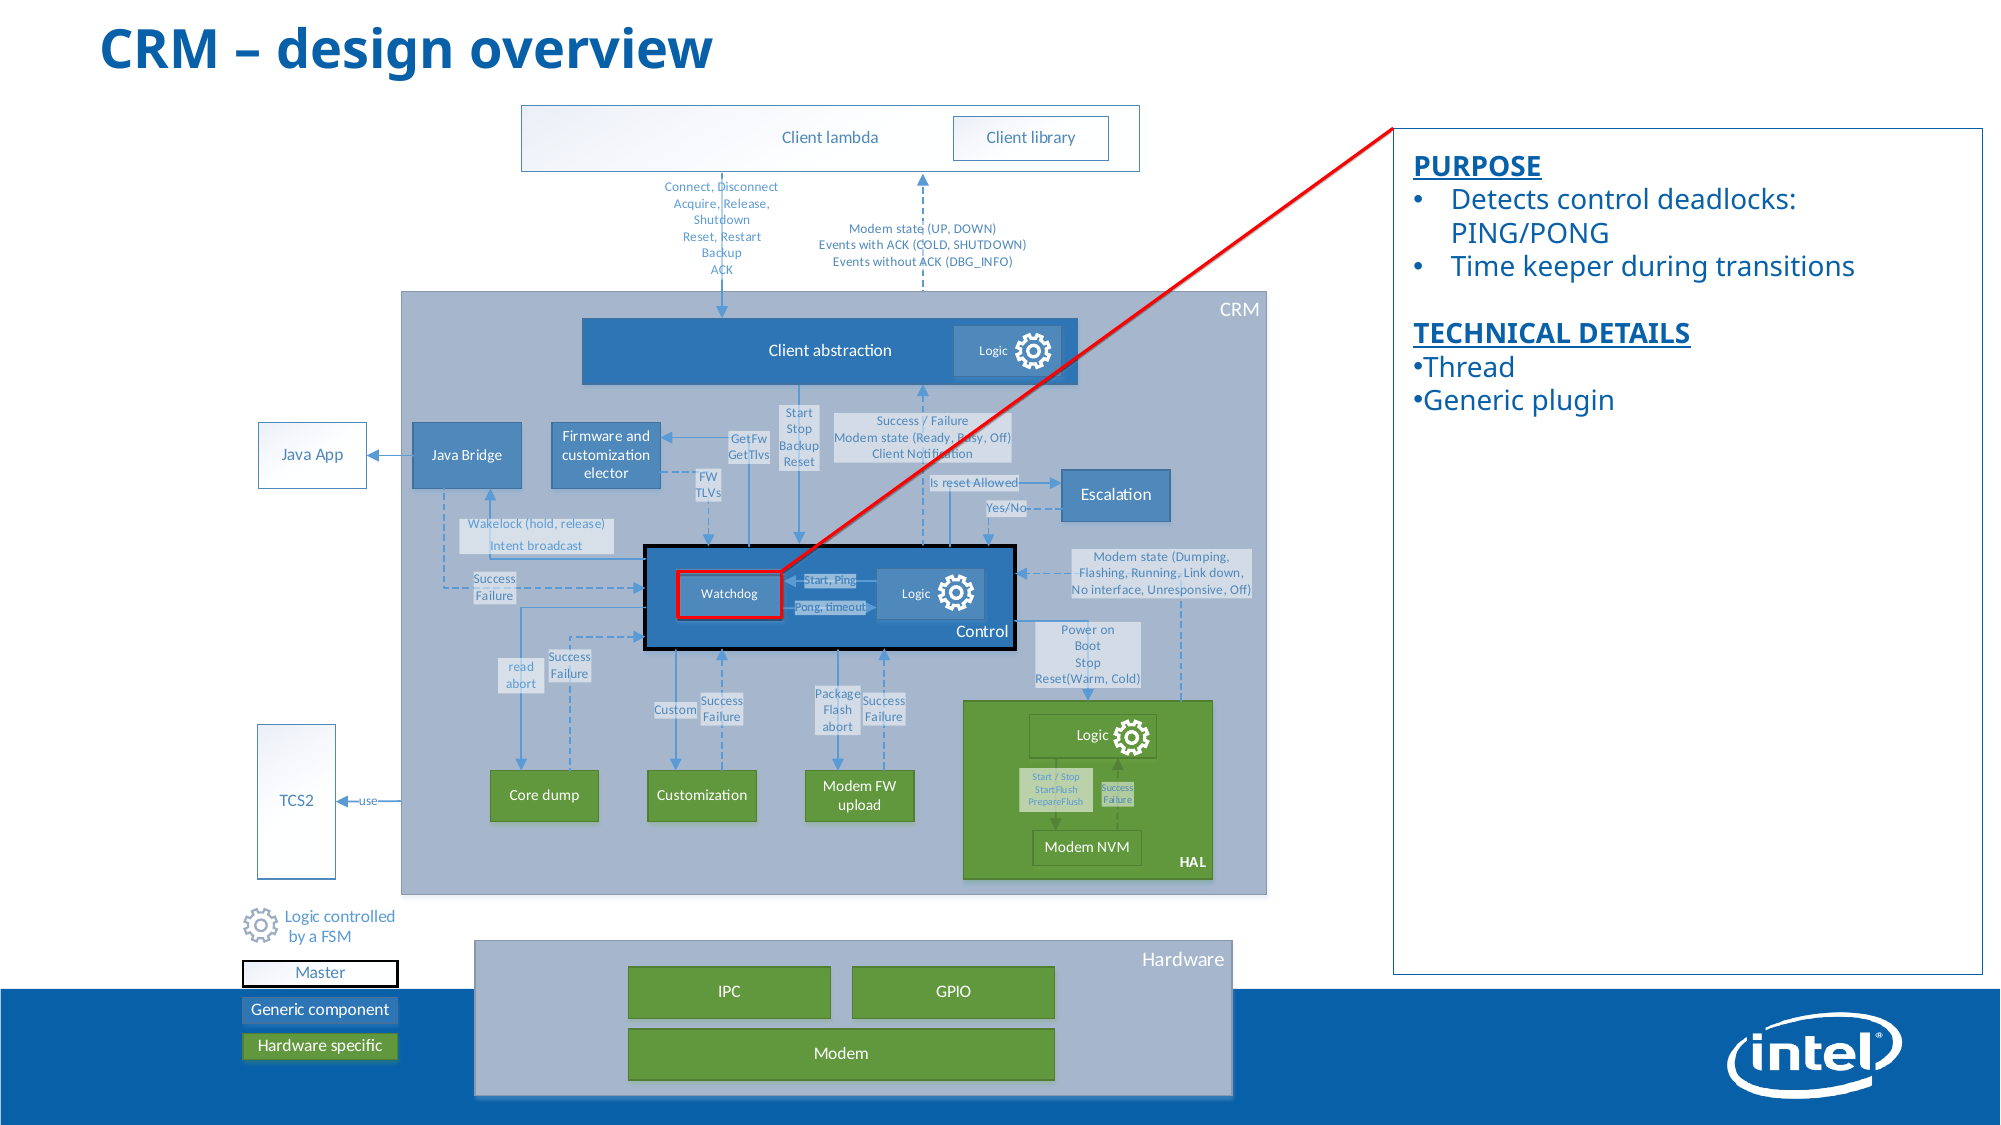

# CRM – design overview
PURPOSE
Detects control deadlocks: PING/PONG
Time keeper during transitions
TECHNICAL DETAILS
Thread
Generic plugin